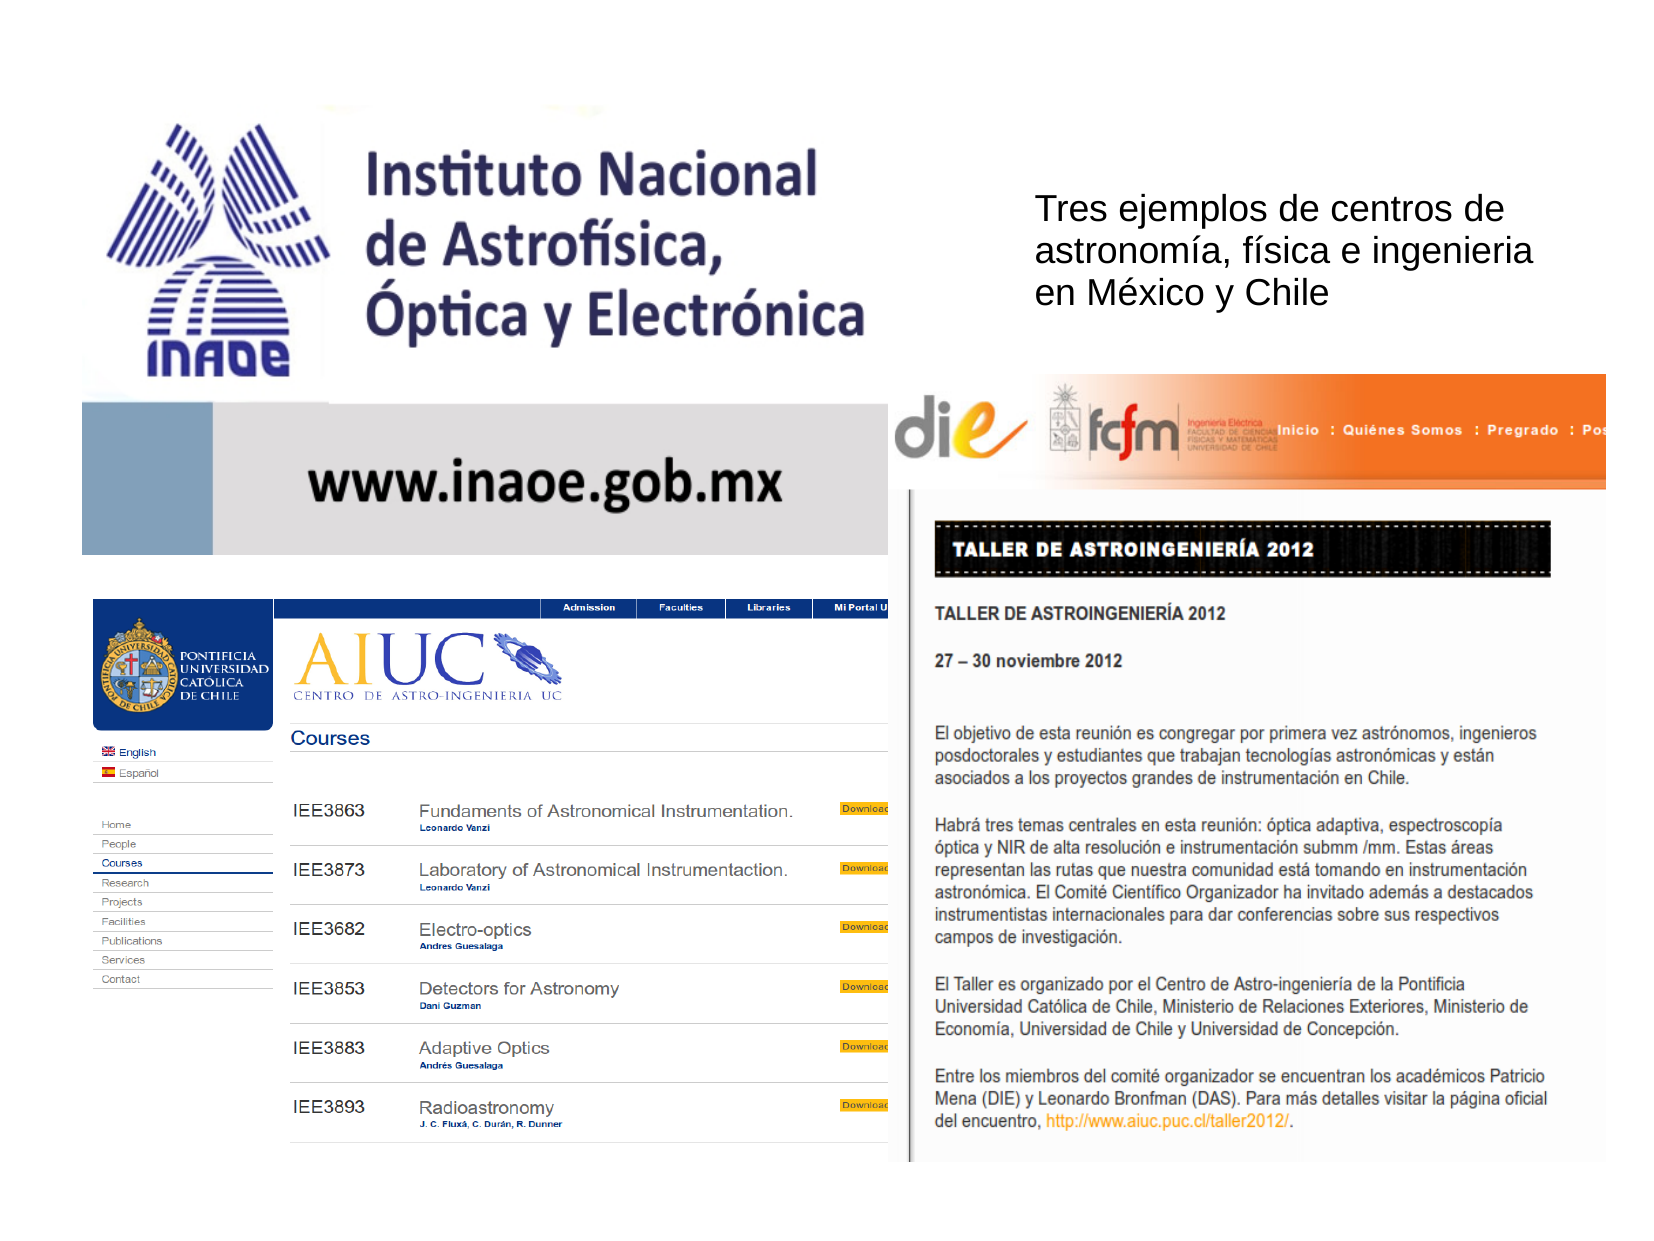

Tres ejemplos de centros de
astronomía, física e ingenieria
en México y Chile